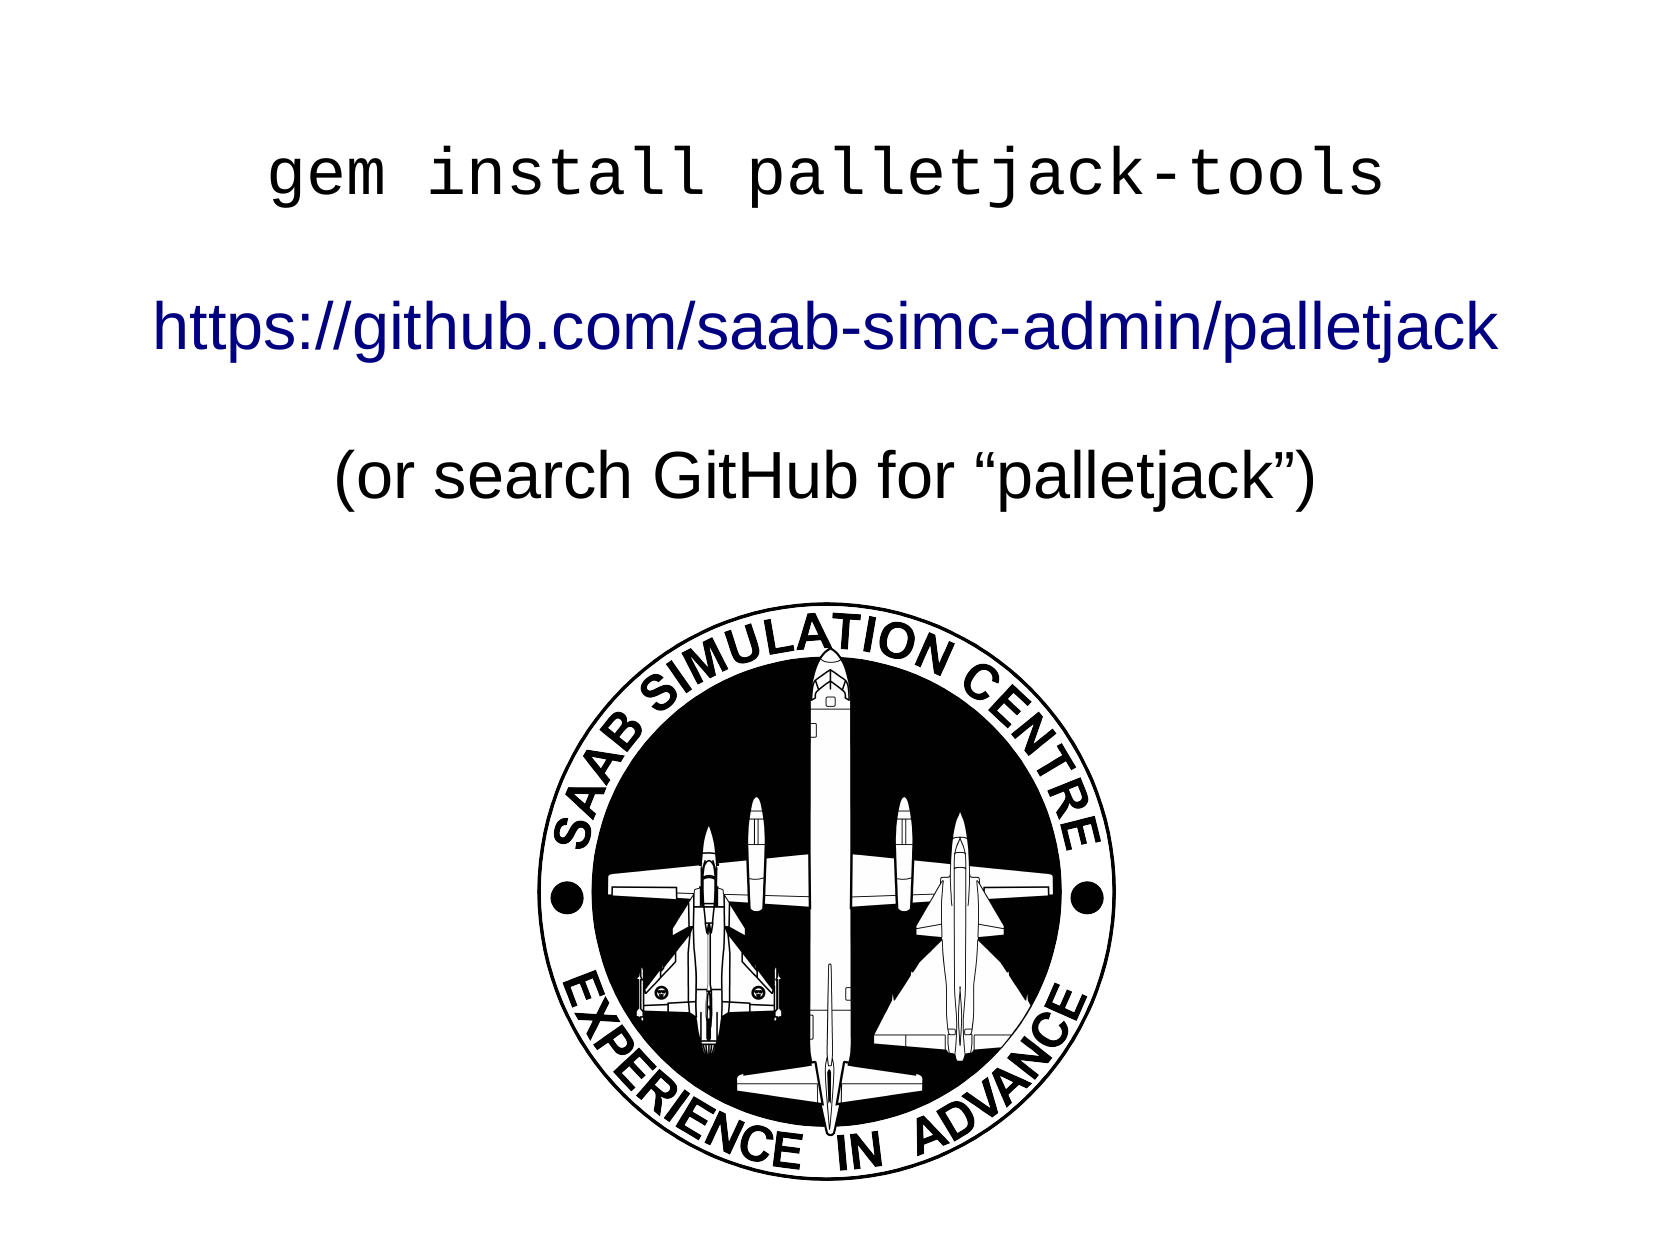

# gem install palletjack-tools
https://github.com/saab-simc-admin/palletjack
(or search GitHub for “palletjack”)